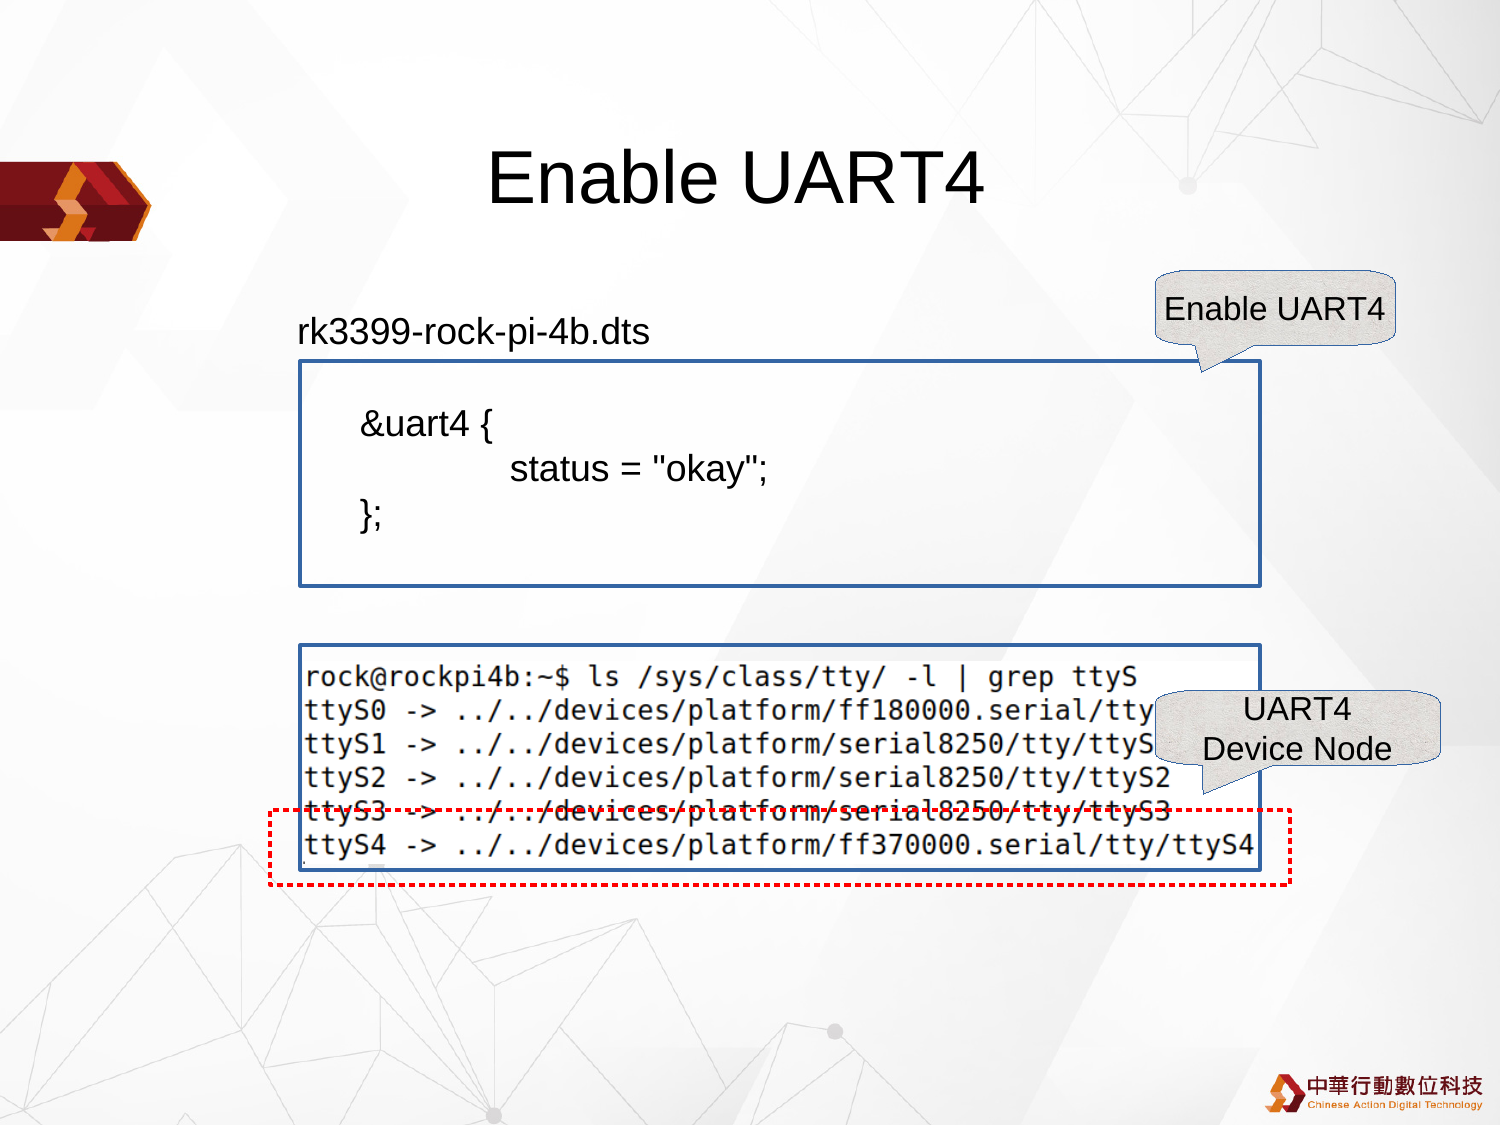

# Enable UART4
Enable UART4
rk3399-rock-pi-4b.dts
&uart4 {
	status = "okay";
};
UART4
Device Node